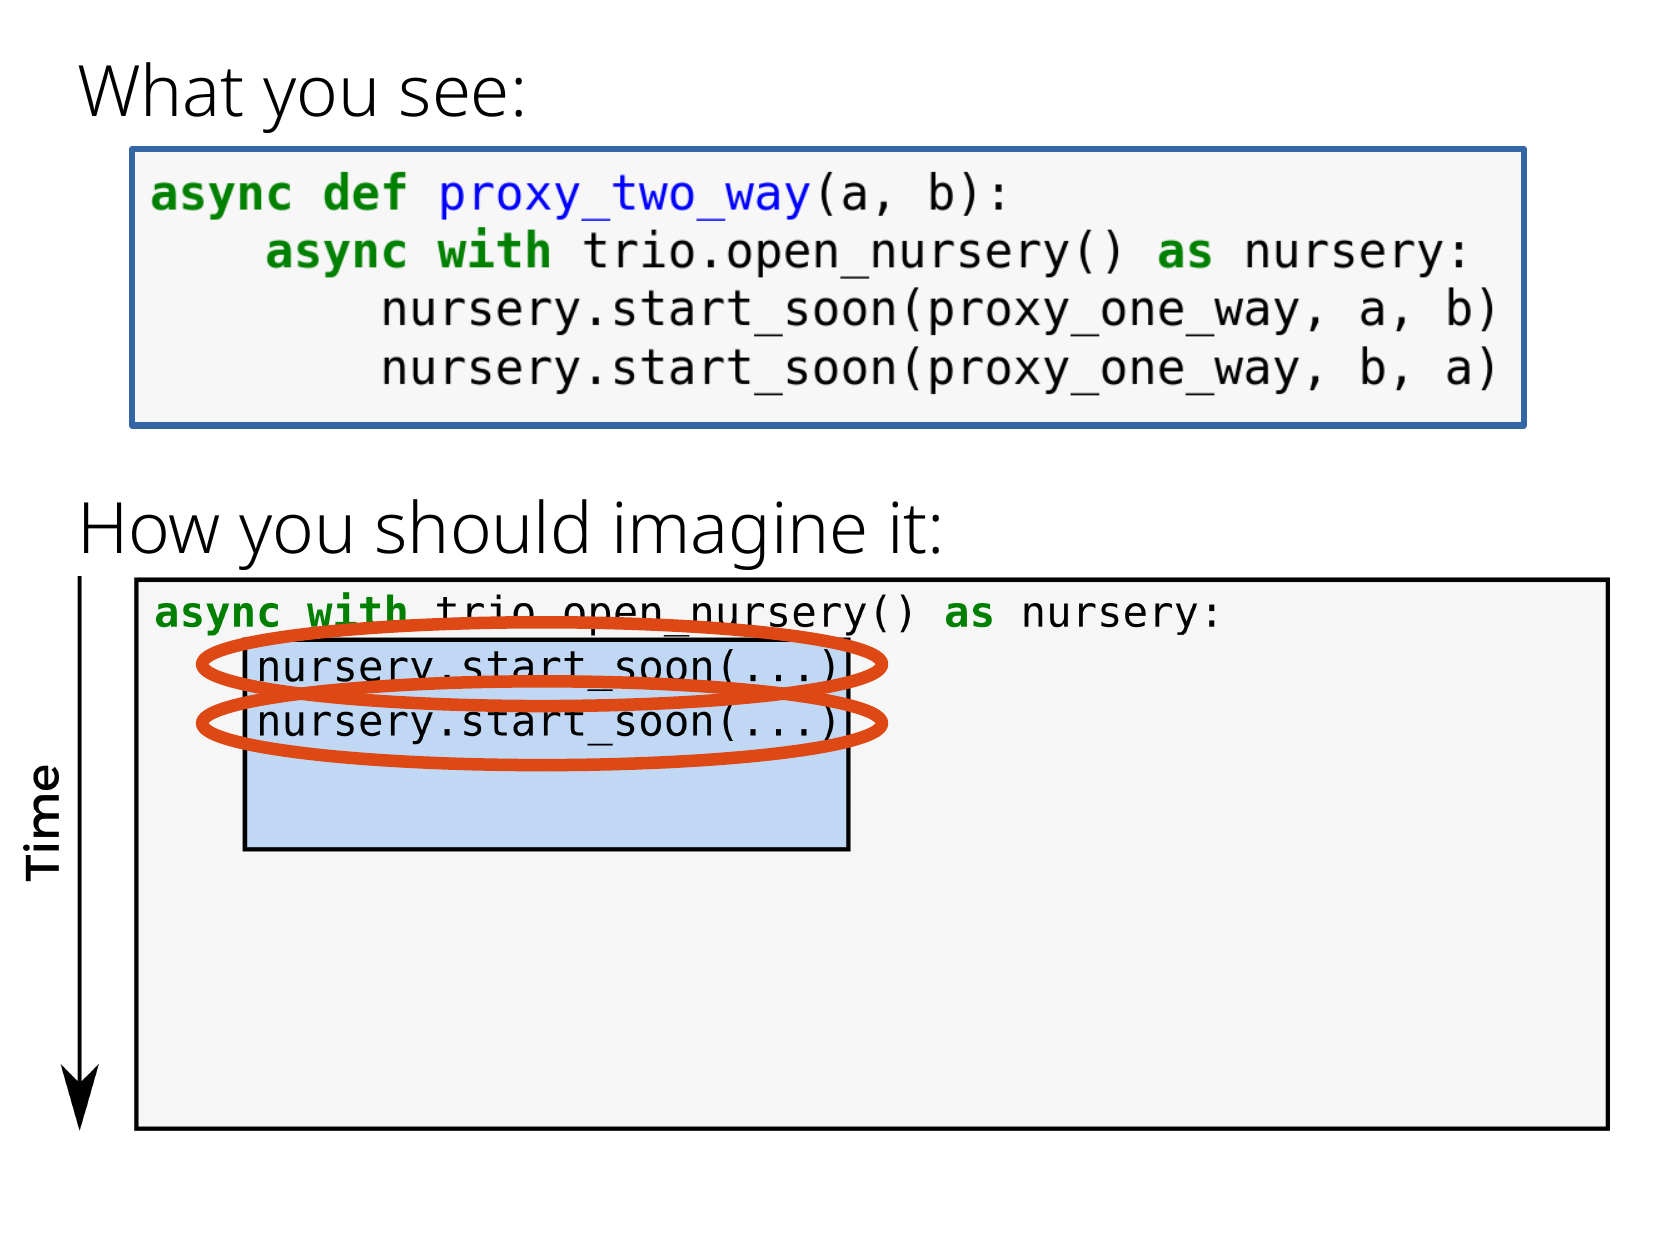

What you see:
How you should imagine it: